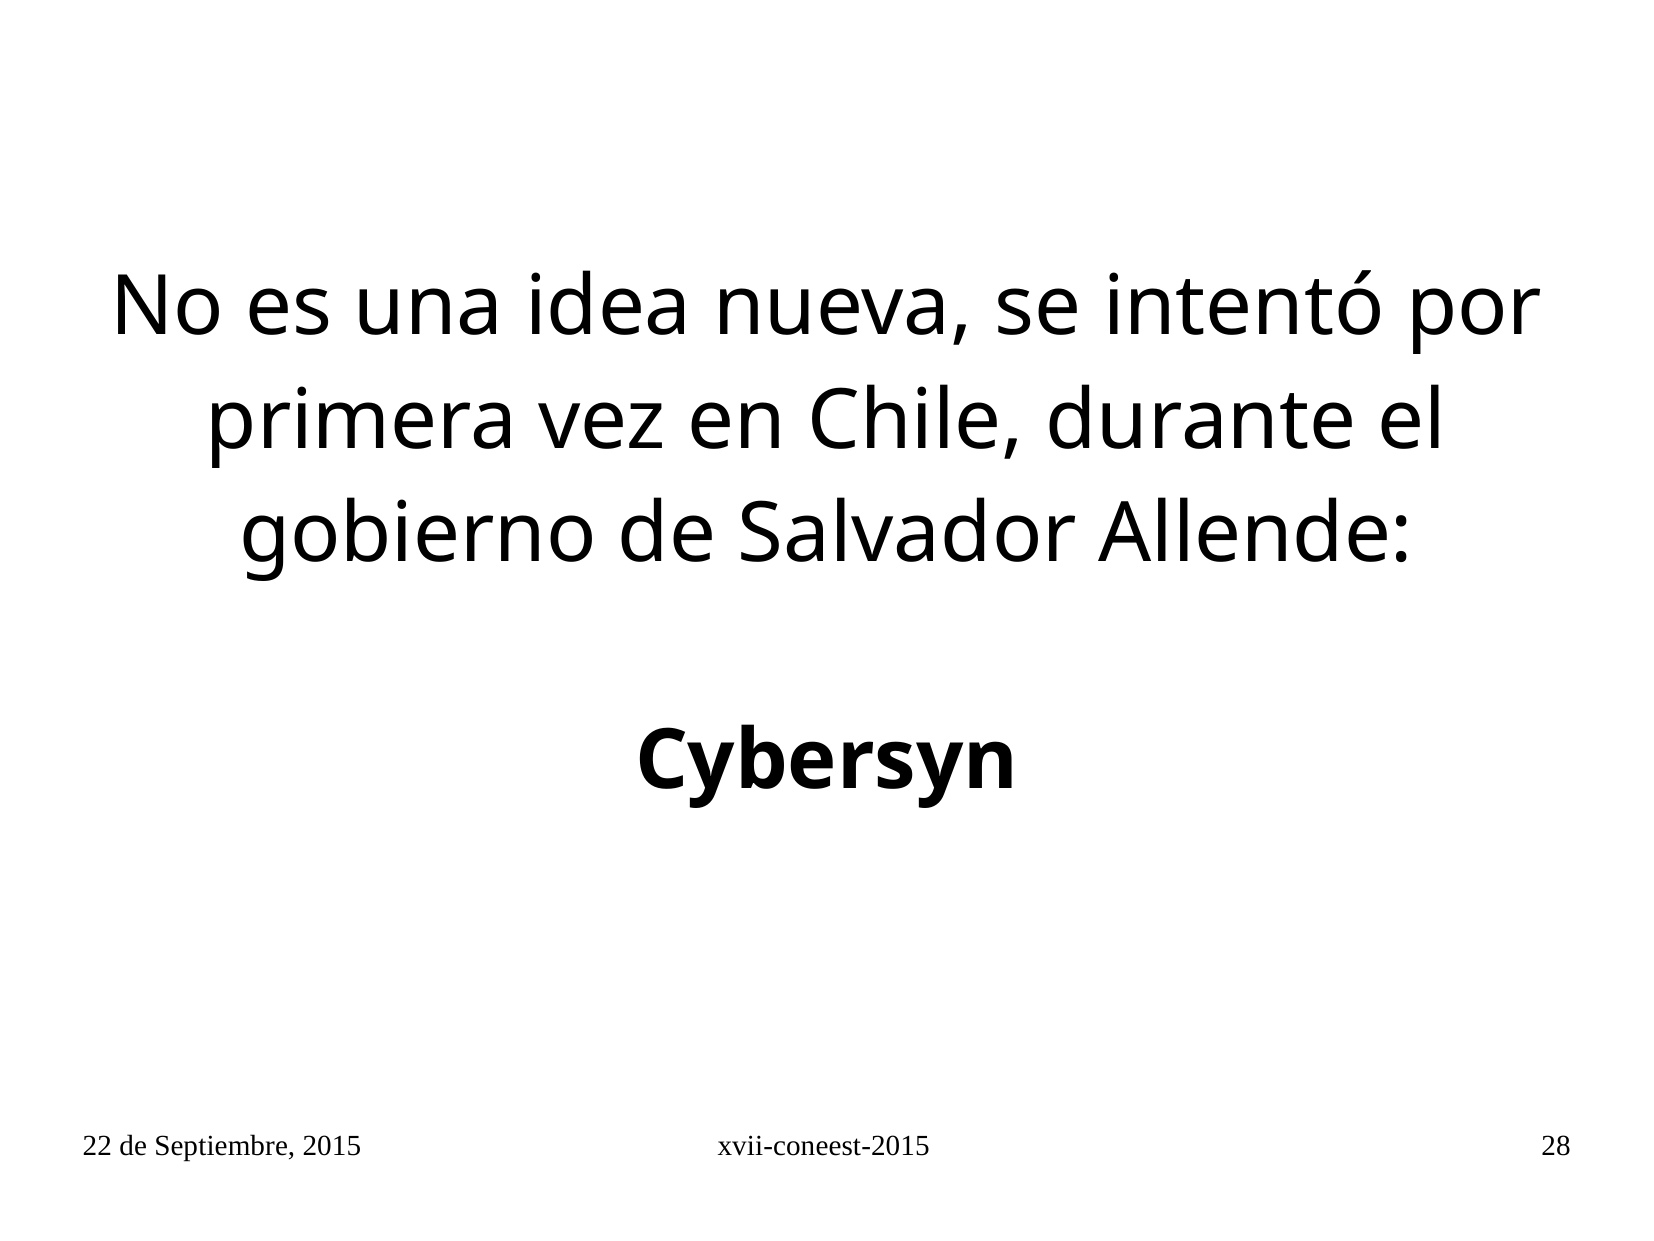

# No es una idea nueva, se intentó por primera vez en Chile, durante el gobierno de Salvador Allende:
Cybersyn
22 de Septiembre, 2015
xvii-coneest-2015
28